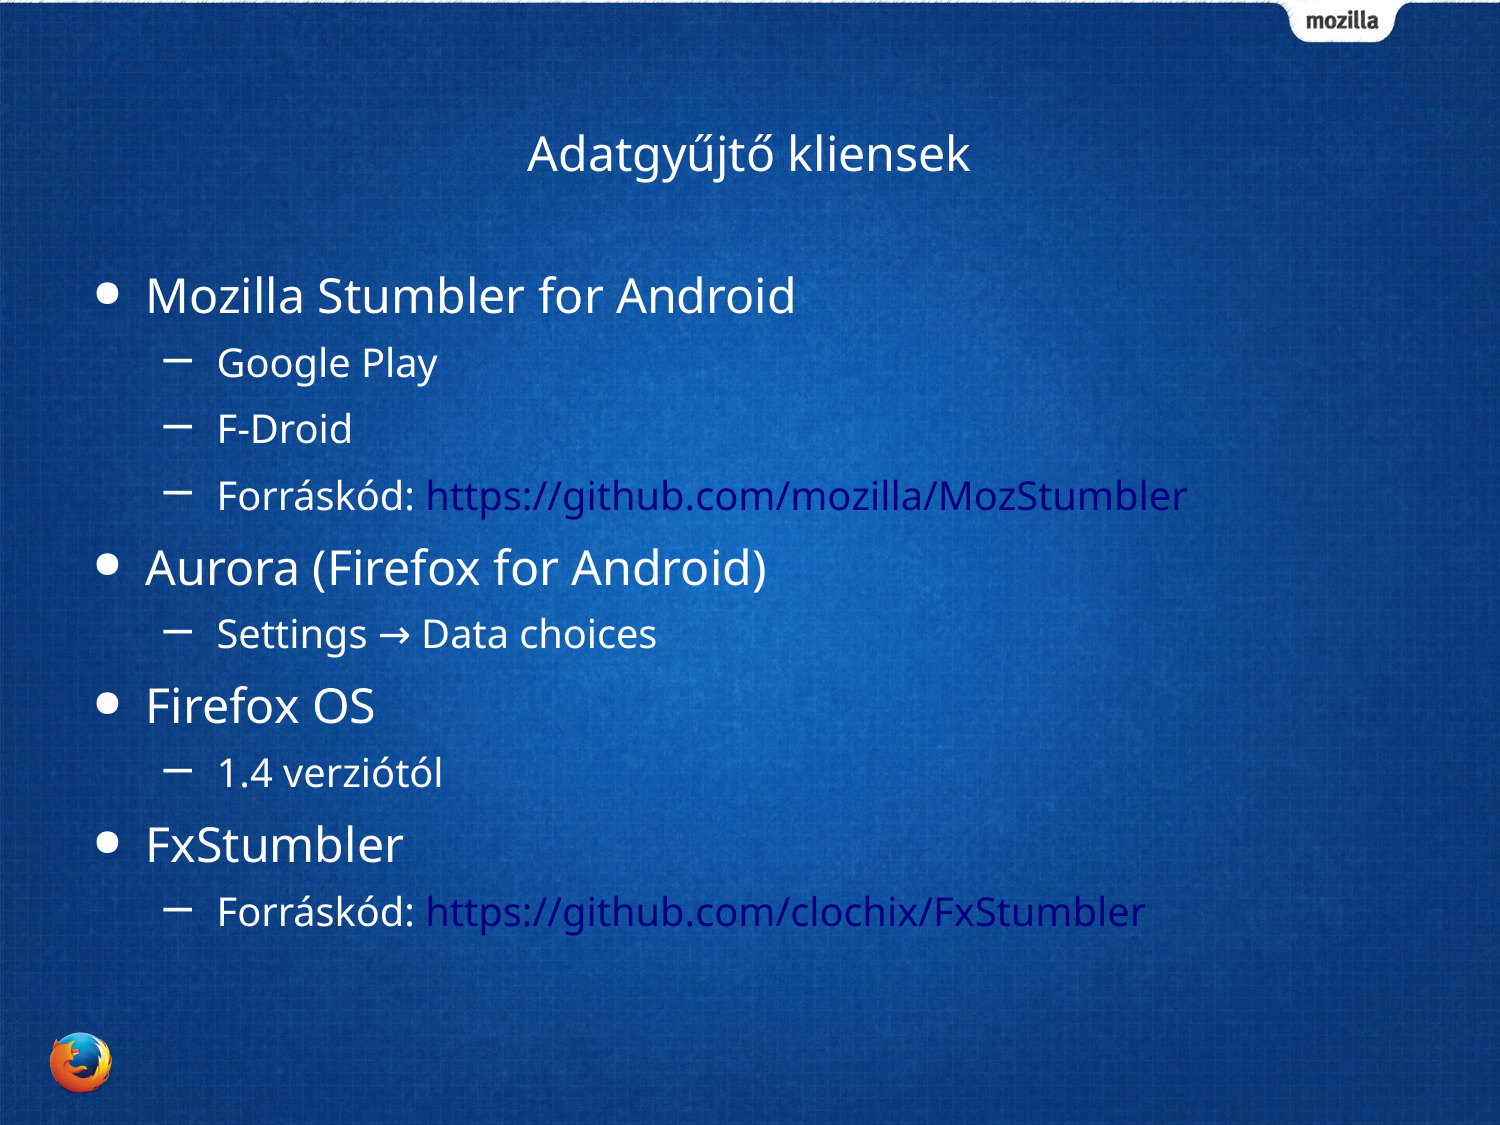

# Adatgyűjtő kliensek
Mozilla Stumbler for Android
Google Play
F-Droid
Forráskód: https://github.com/mozilla/MozStumbler
Aurora (Firefox for Android)
Settings → Data choices
Firefox OS
1.4 verziótól
FxStumbler
Forráskód: https://github.com/clochix/FxStumbler